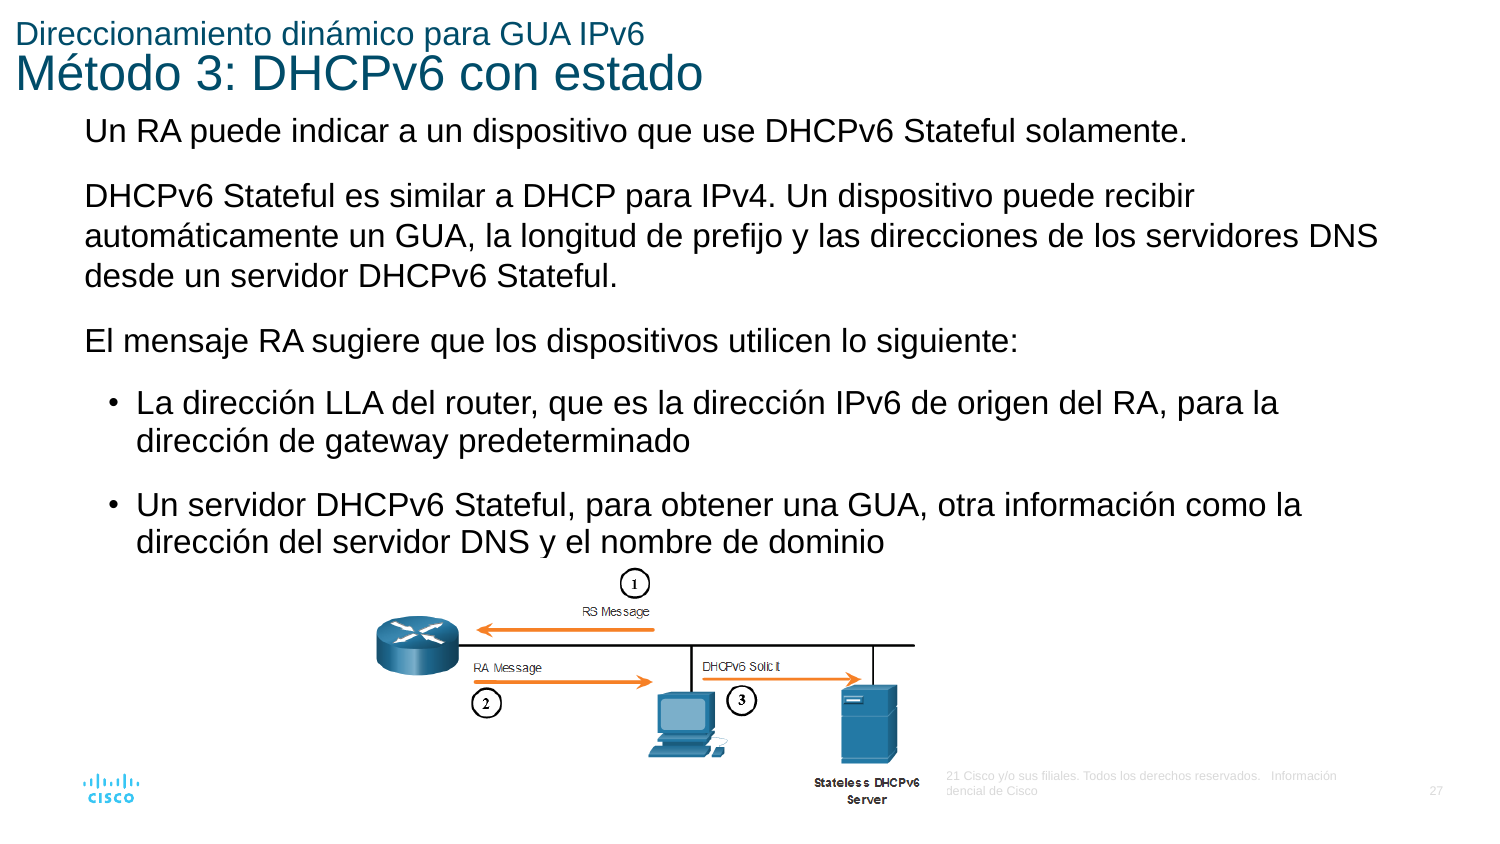

# Direccionamiento dinámico para GUA IPv6 Método 3: DHCPv6 con estado
Un RA puede indicar a un dispositivo que use DHCPv6 Stateful solamente.
DHCPv6 Stateful es similar a DHCP para IPv4. Un dispositivo puede recibir automáticamente un GUA, la longitud de prefijo y las direcciones de los servidores DNS desde un servidor DHCPv6 Stateful.
El mensaje RA sugiere que los dispositivos utilicen lo siguiente:
La dirección LLA del router, que es la dirección IPv6 de origen del RA, para la dirección de gateway predeterminado
Un servidor DHCPv6 Stateful, para obtener una GUA, otra información como la dirección del servidor DNS y el nombre de dominio